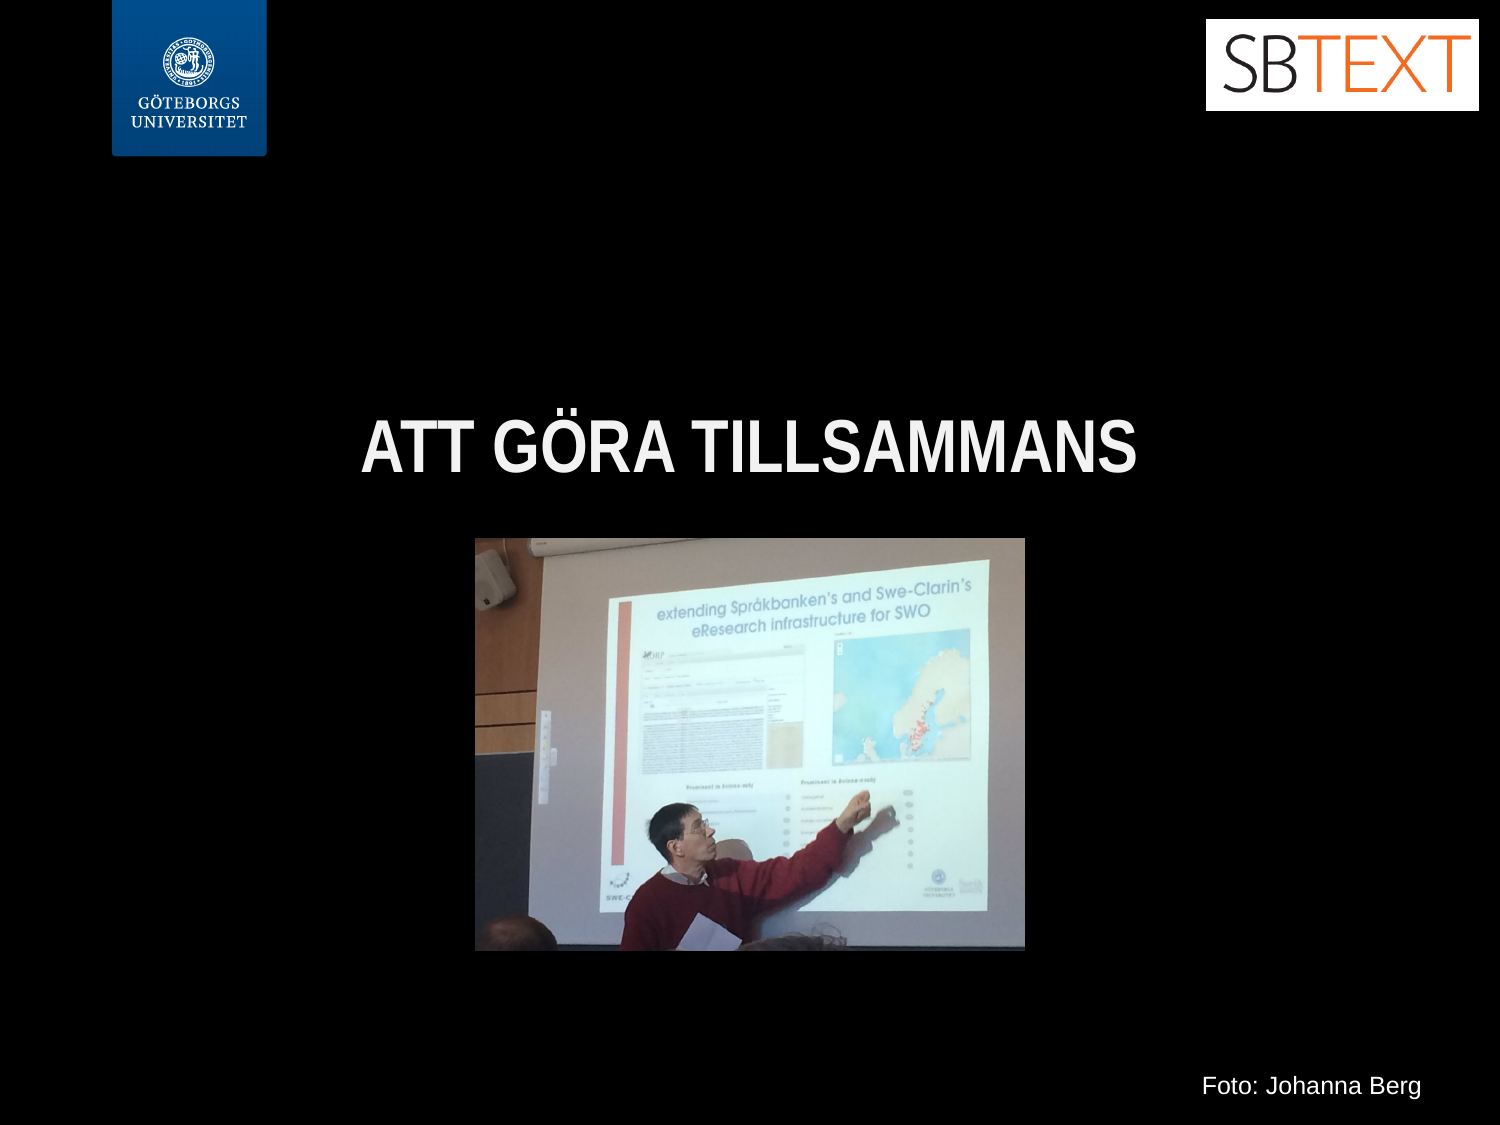

# ATT GÖRA TILLSAMMANS
Foto: Johanna Berg